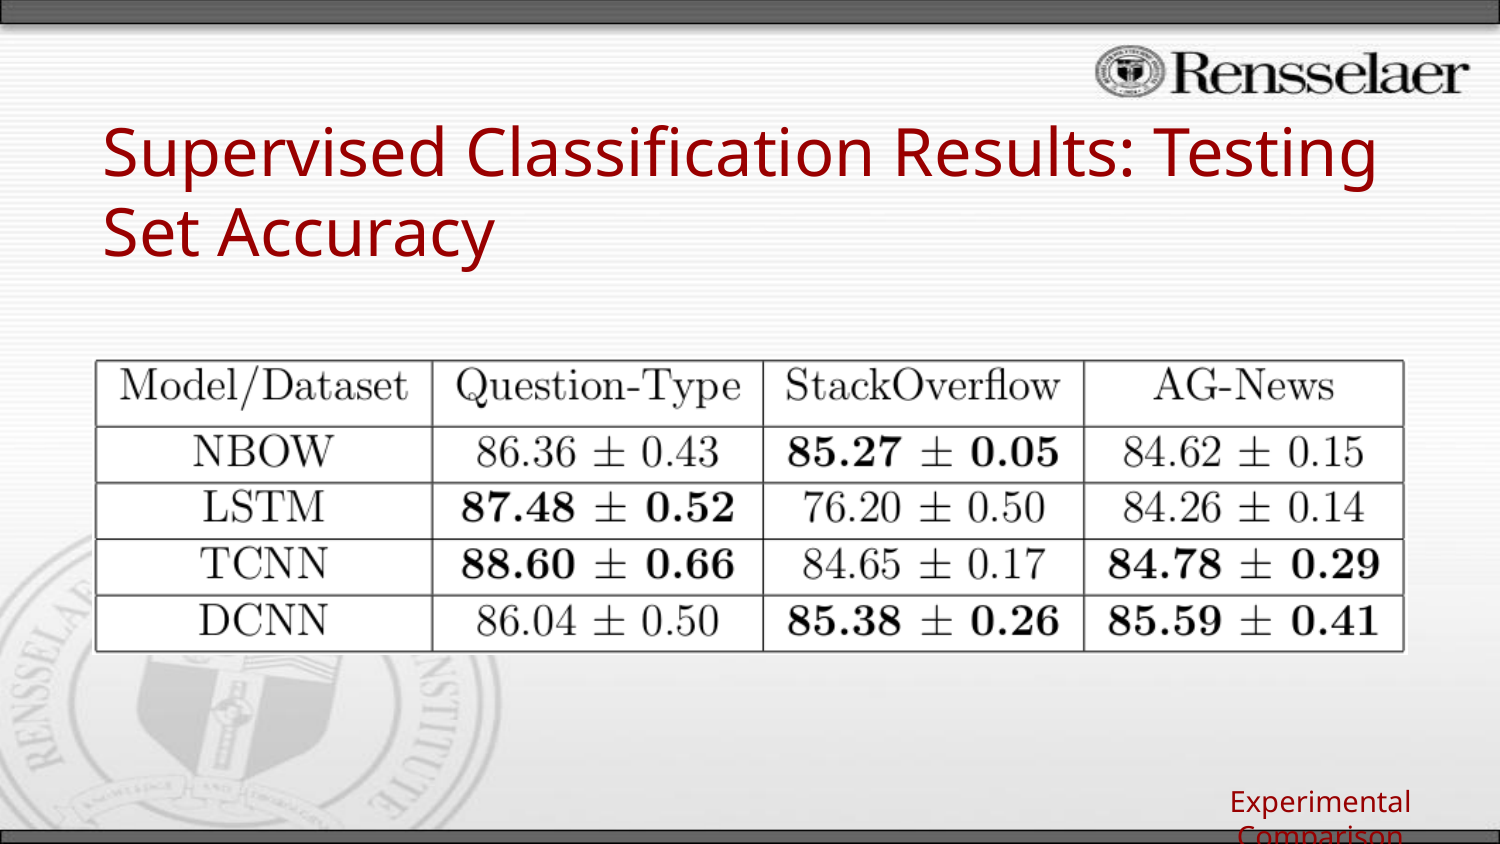

# Supervised Classification Results: Testing Set Accuracy
Experimental Comparison